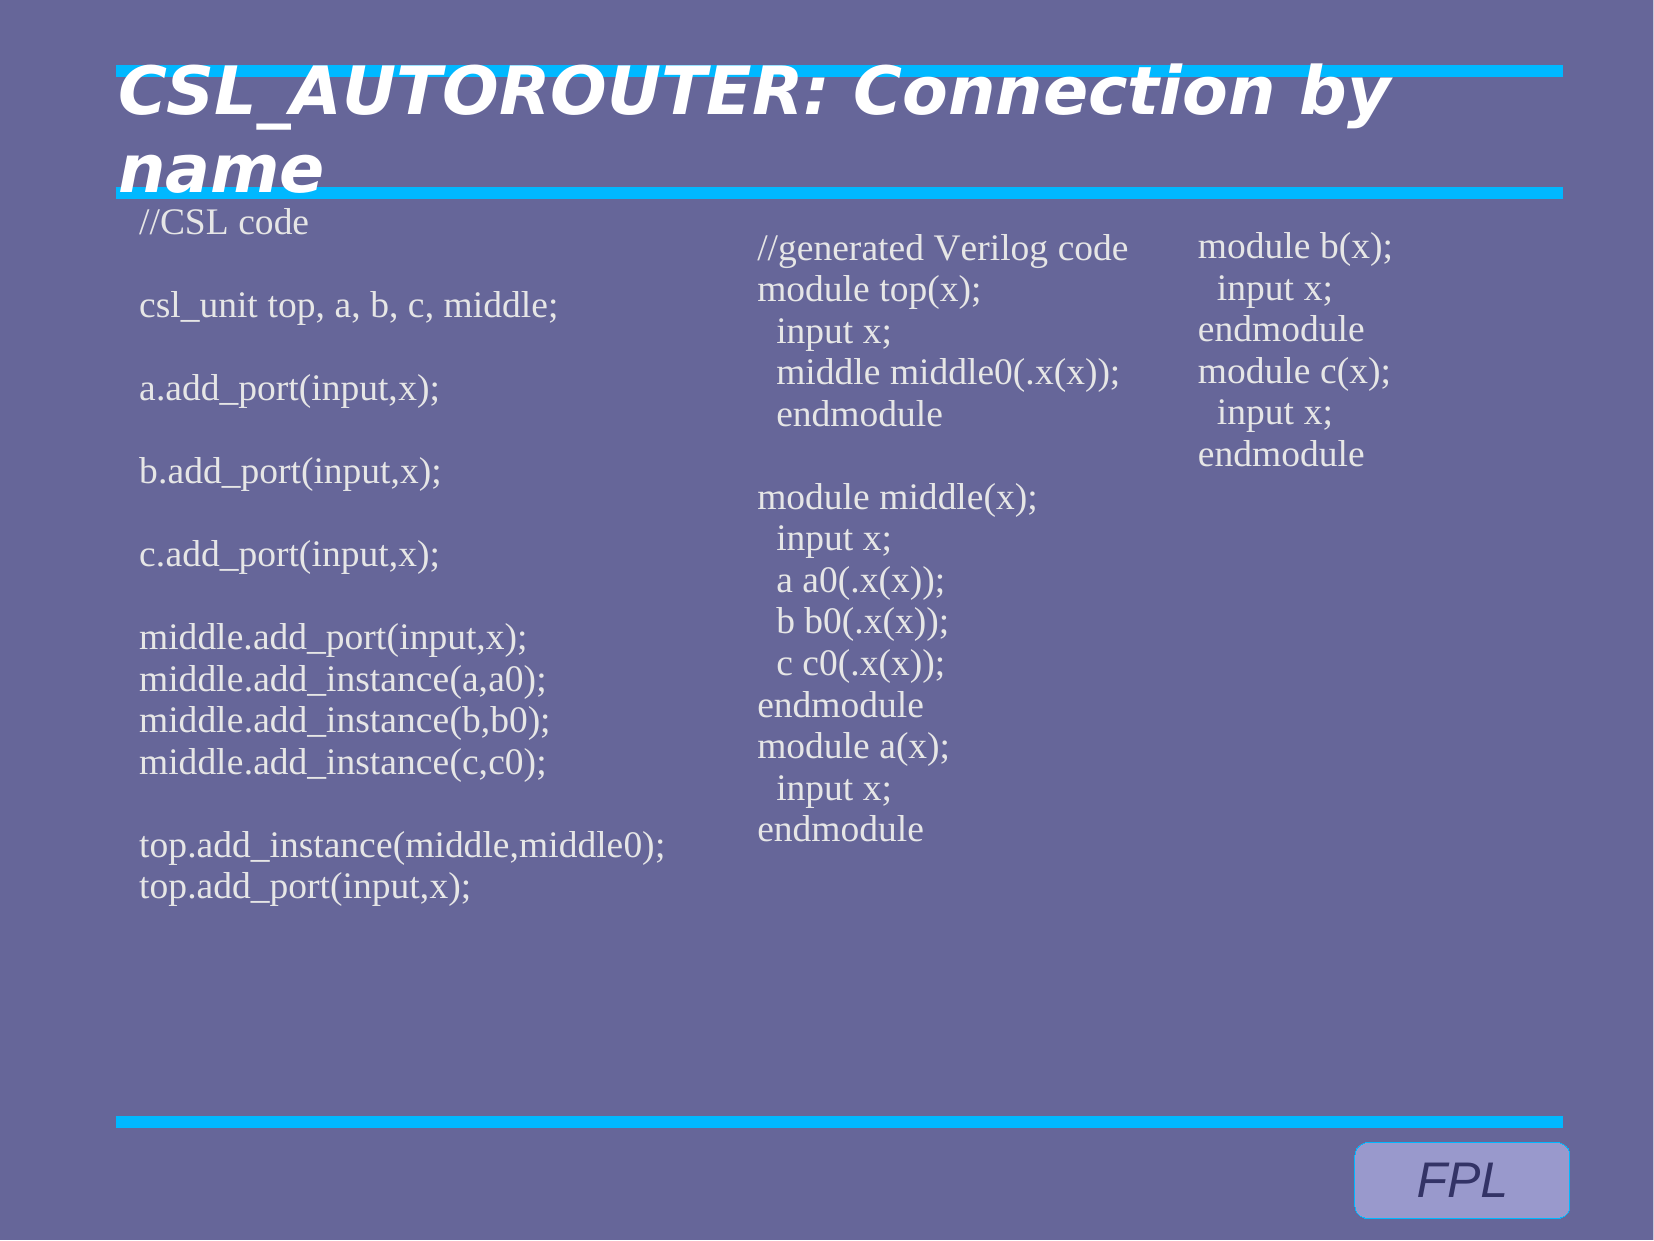

# CSL_AUTOROUTER: Connection by name
//CSL code
csl_unit top, a, b, c, middle;
a.add_port(input,x);
b.add_port(input,x);
c.add_port(input,x);
middle.add_port(input,x);
middle.add_instance(a,a0);
middle.add_instance(b,b0);
middle.add_instance(c,c0);
top.add_instance(middle,middle0);
top.add_port(input,x);
module b(x);
 input x;
endmodule
module c(x);
 input x;
endmodule
//generated Verilog code
module top(x);
 input x;
 middle middle0(.x(x));
 endmodule
module middle(x);
 input x;
 a a0(.x(x));
 b b0(.x(x));
 c c0(.x(x));
endmodule
module a(x);
 input x;
endmodule